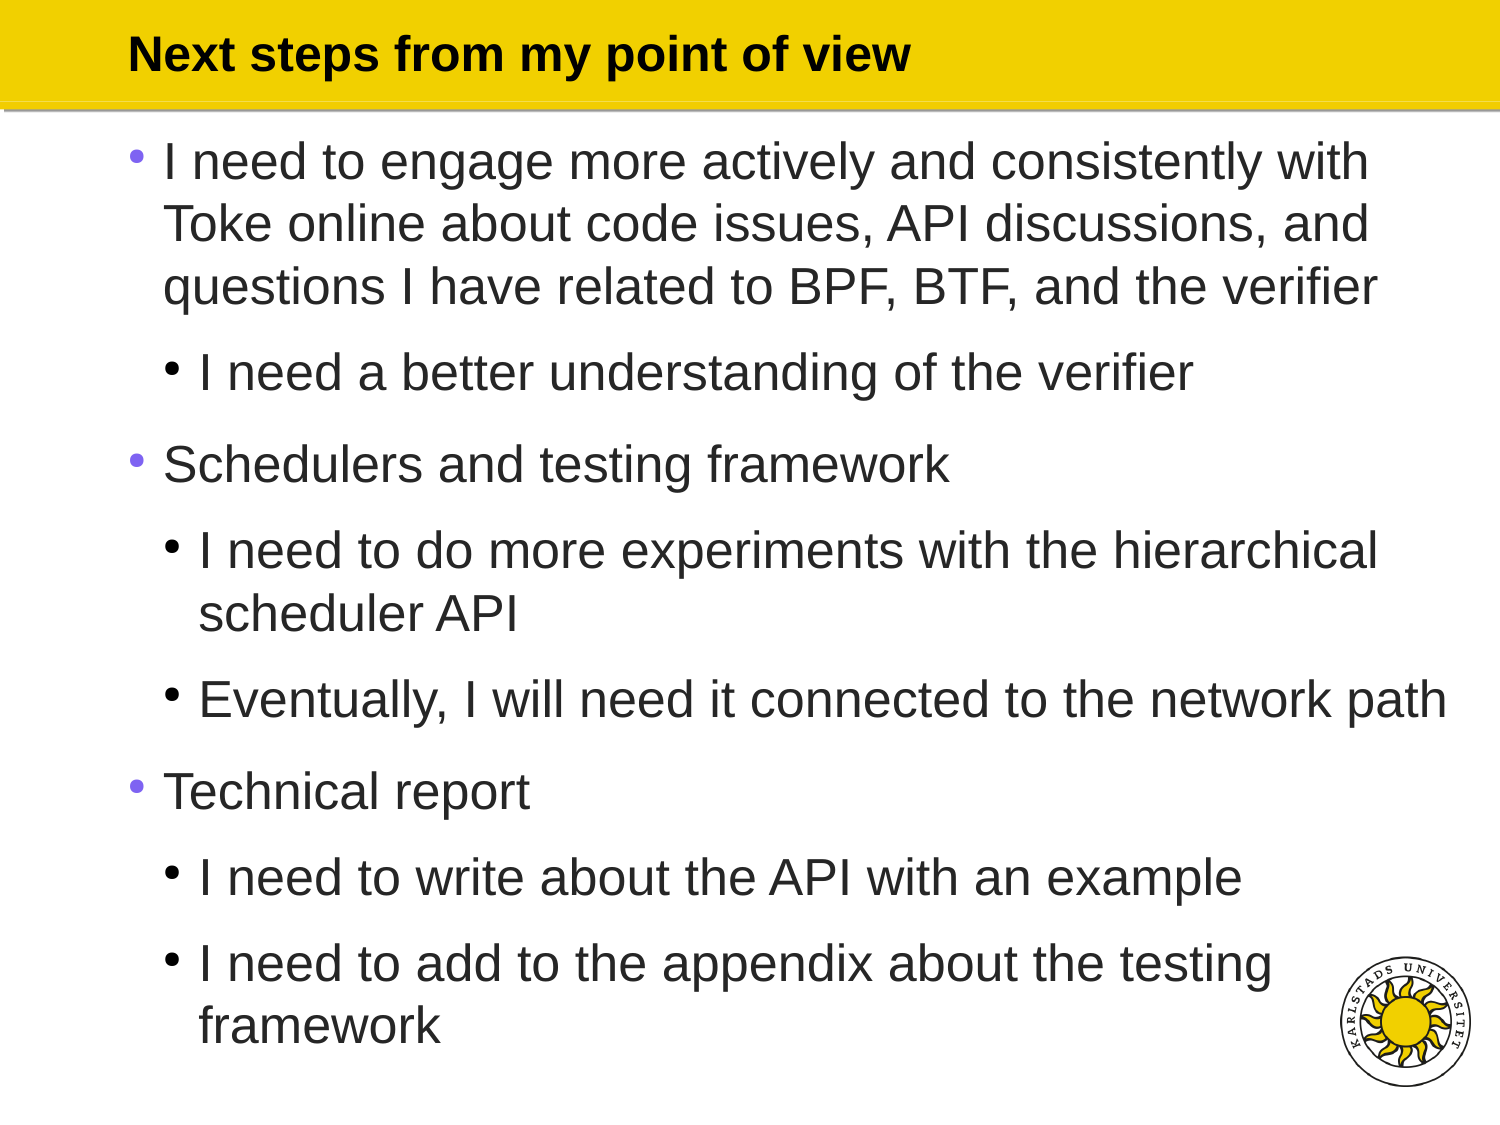

Next steps from my point of view
# I need to engage more actively and consistently with Toke online about code issues, API discussions, and questions I have related to BPF, BTF, and the verifier
I need a better understanding of the verifier
Schedulers and testing framework
I need to do more experiments with the hierarchical scheduler API
Eventually, I will need it connected to the network path
Technical report
I need to write about the API with an example
I need to add to the appendix about the testing framework